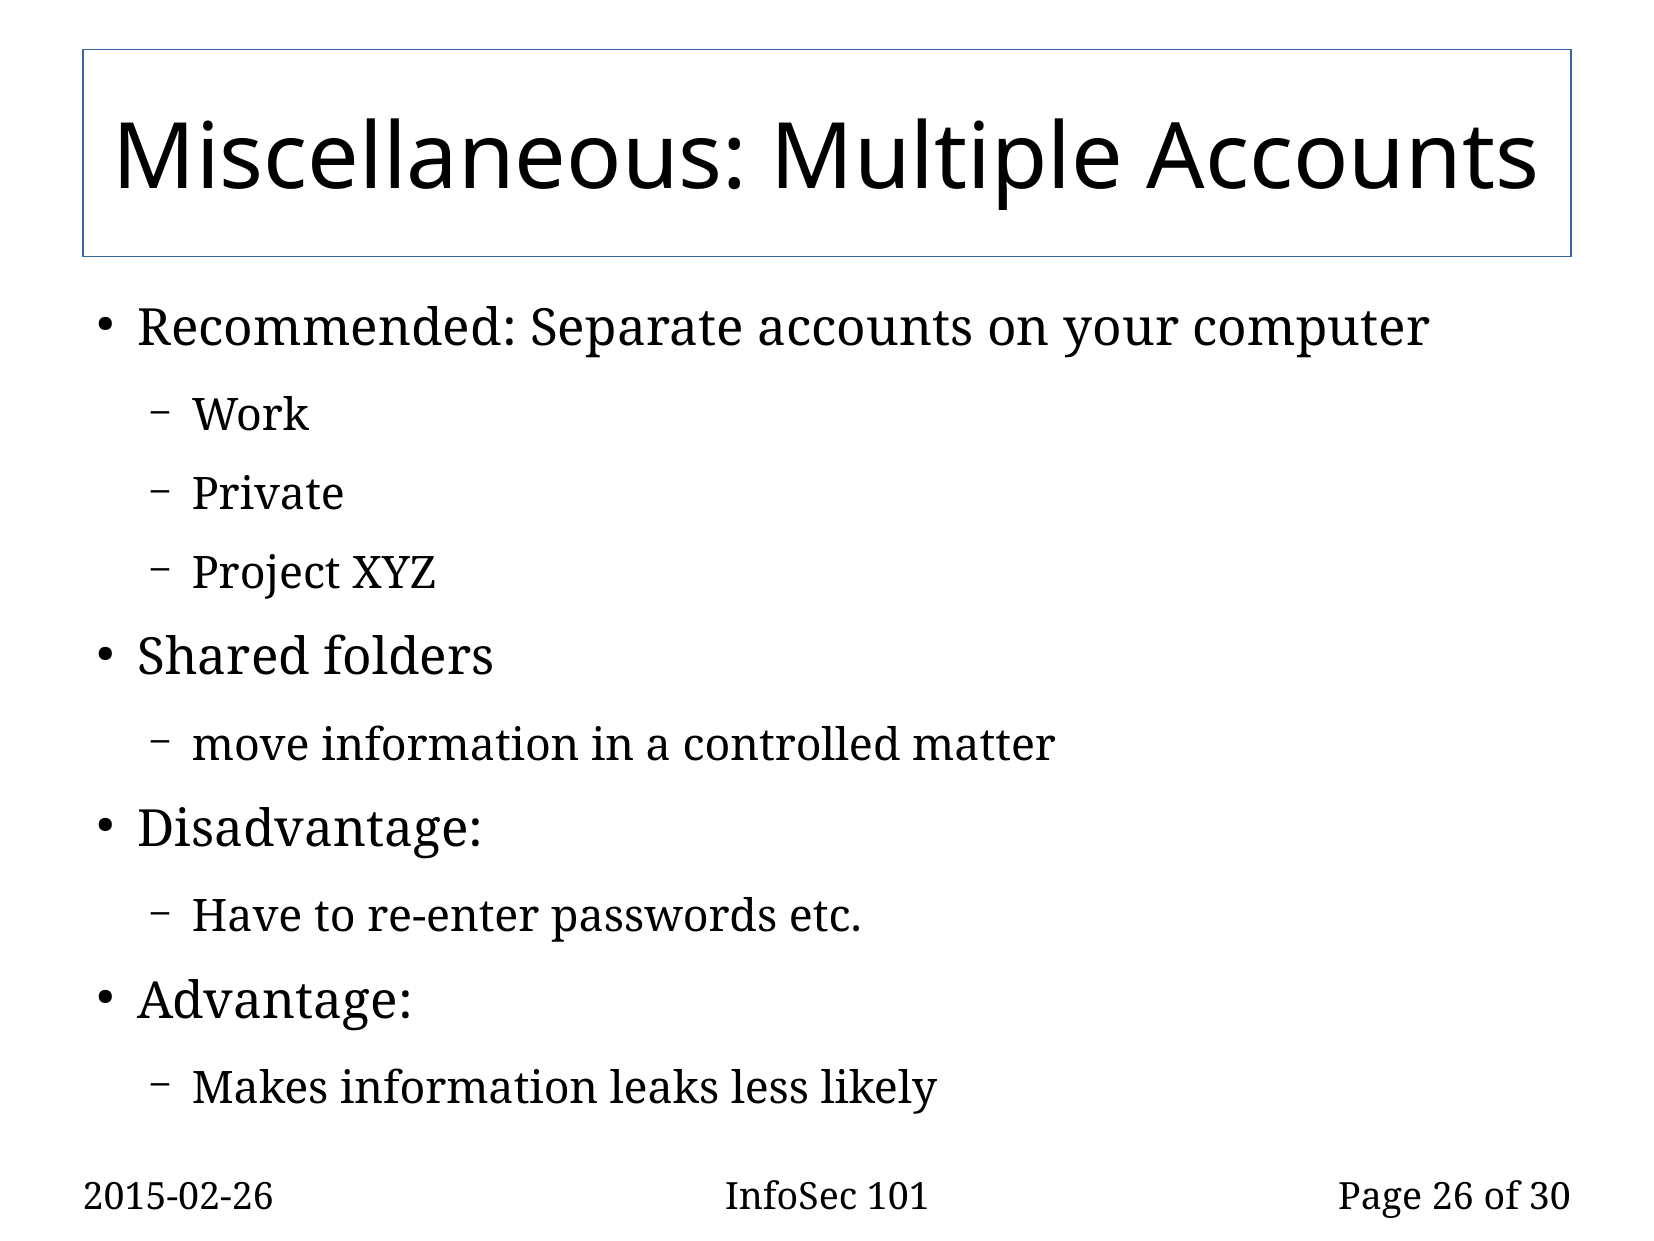

# Miscellaneous: Multiple Accounts
Recommended: Separate accounts on your computer
Work
Private
Project XYZ
Shared folders
move information in a controlled matter
Disadvantage:
Have to re-enter passwords etc.
Advantage:
Makes information leaks less likely
2015-02-26
InfoSec 101
26